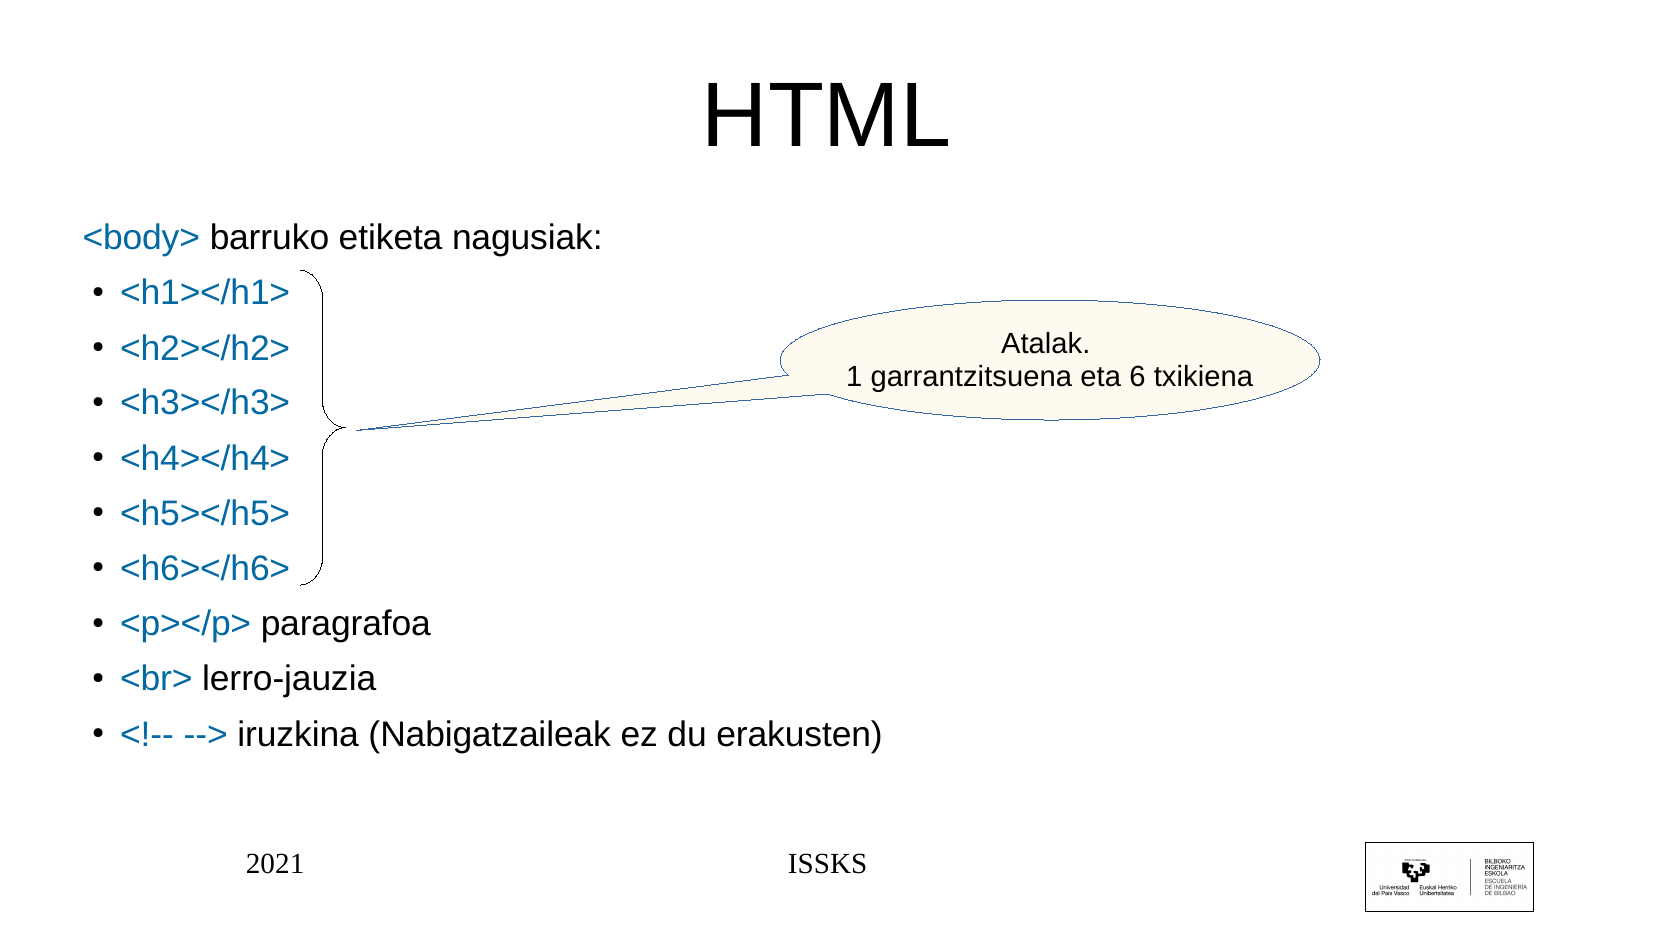

# HTML
<body> barruko etiketa nagusiak:
<h1></h1>
<h2></h2>
<h3></h3>
<h4></h4>
<h5></h5>
<h6></h6>
<p></p> paragrafoa
<br> lerro-jauzia
<!-- --> iruzkina (Nabigatzaileak ez du erakusten)
Atalak.
1 garrantzitsuena eta 6 txikiena